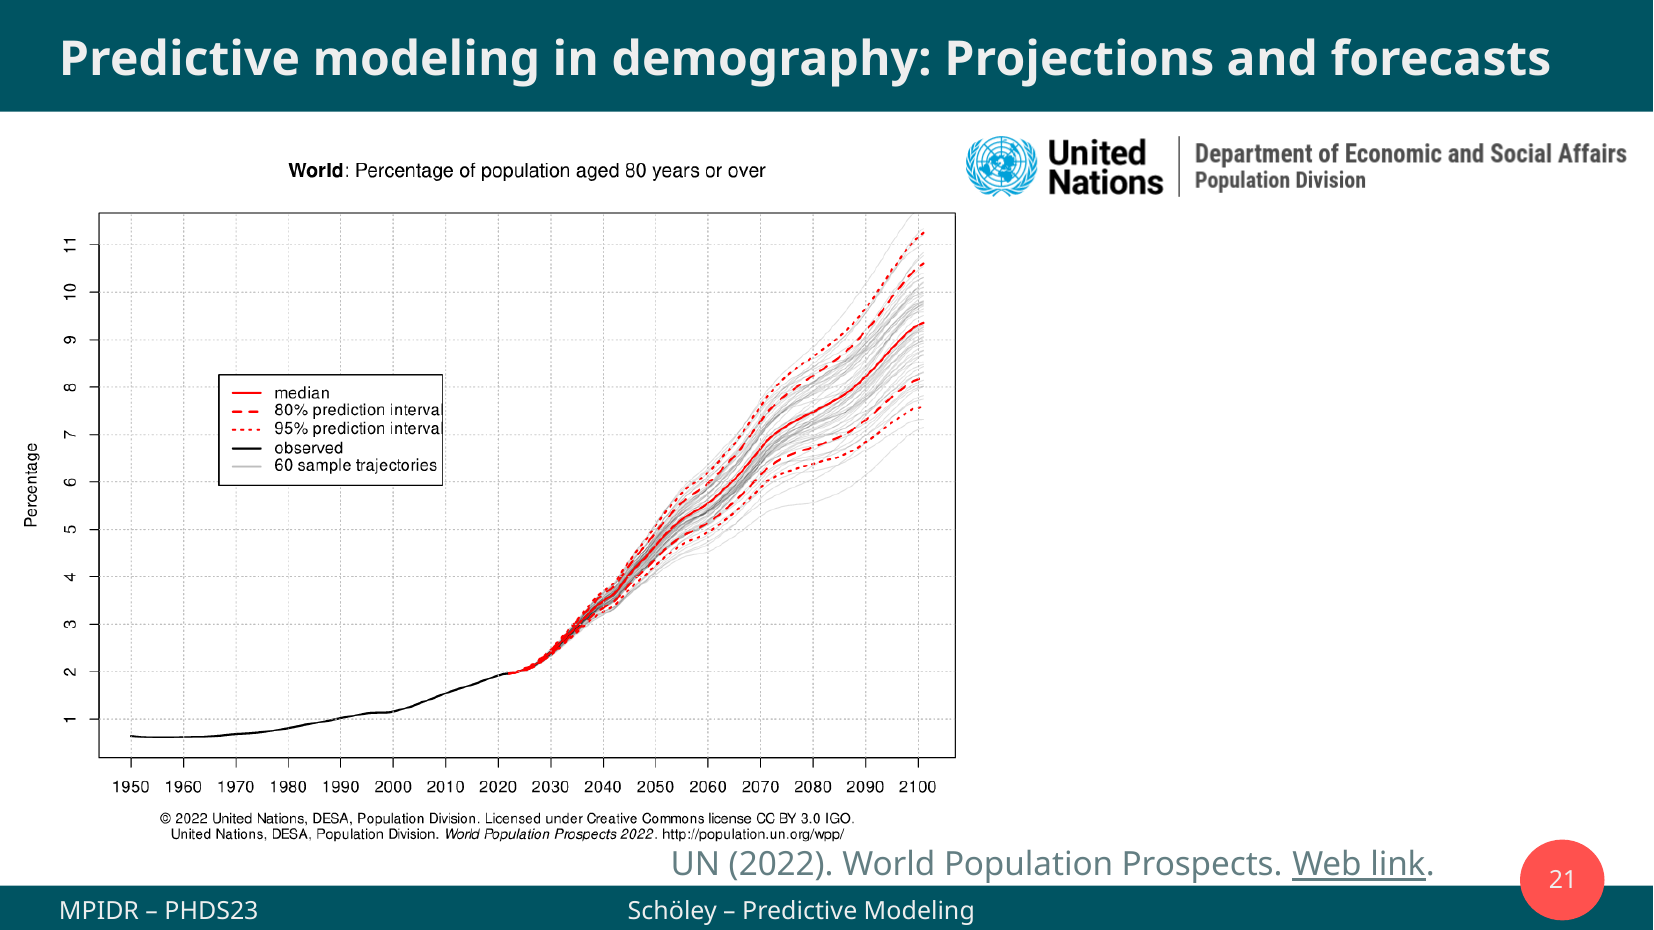

# Predictive modeling in demography: Projections and forecasts
UN (2022). World Population Prospects. Web link.
21
MPIDR – PHDS23
Schöley – Predictive Modeling